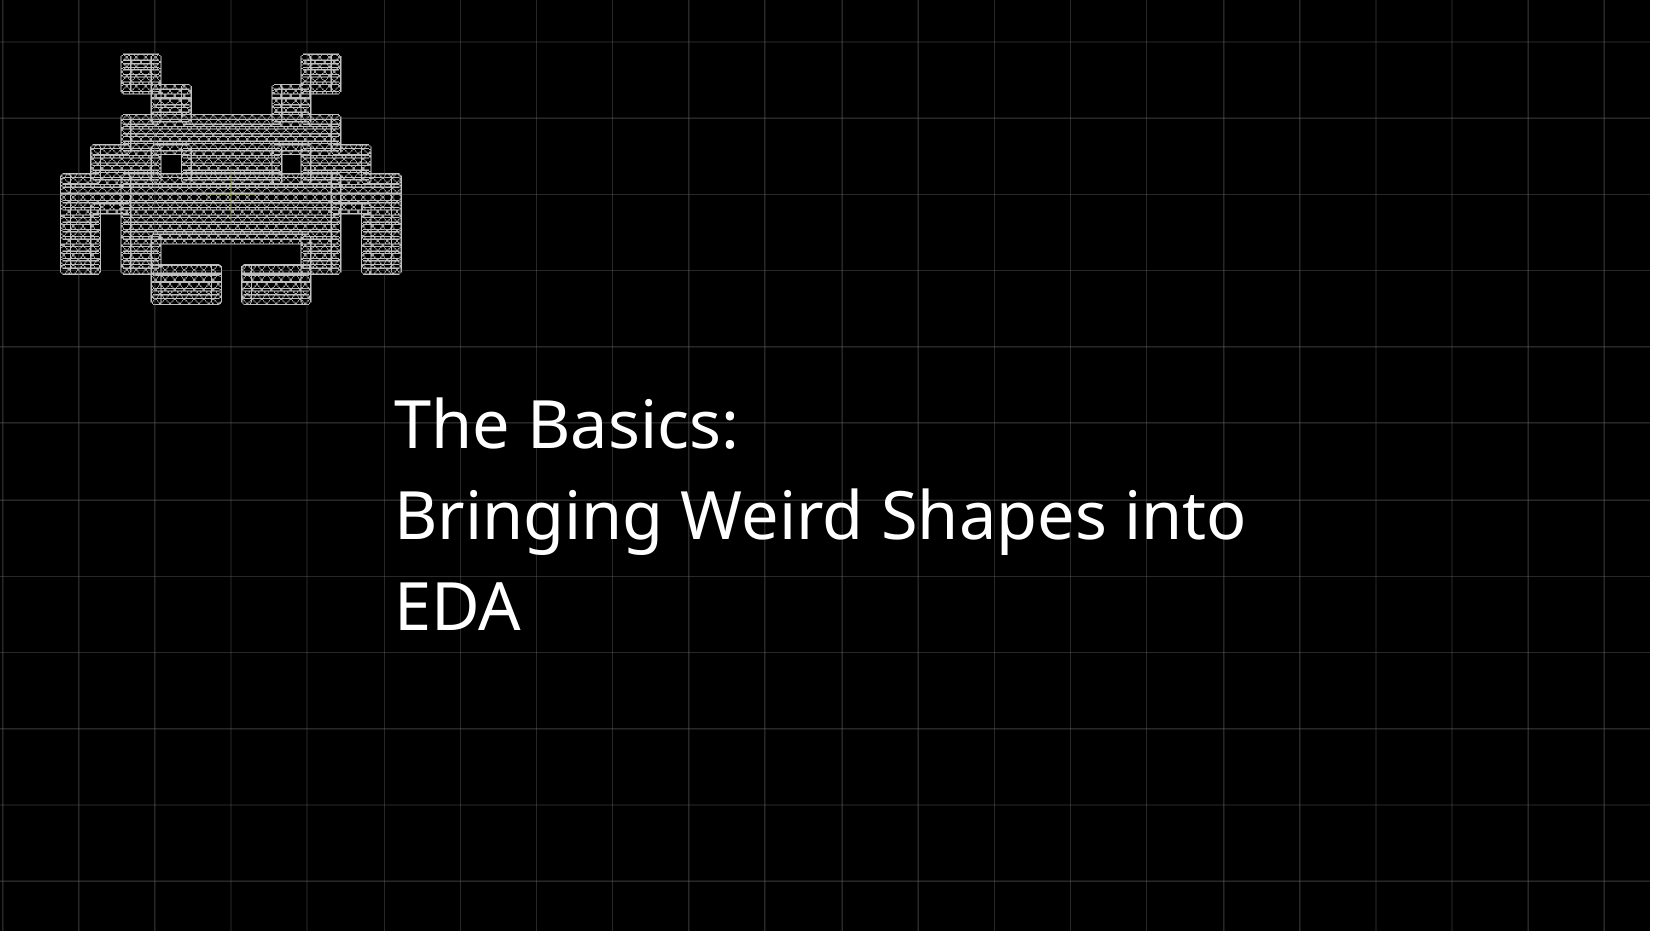

The Basics:
Bringing Weird Shapes into EDA